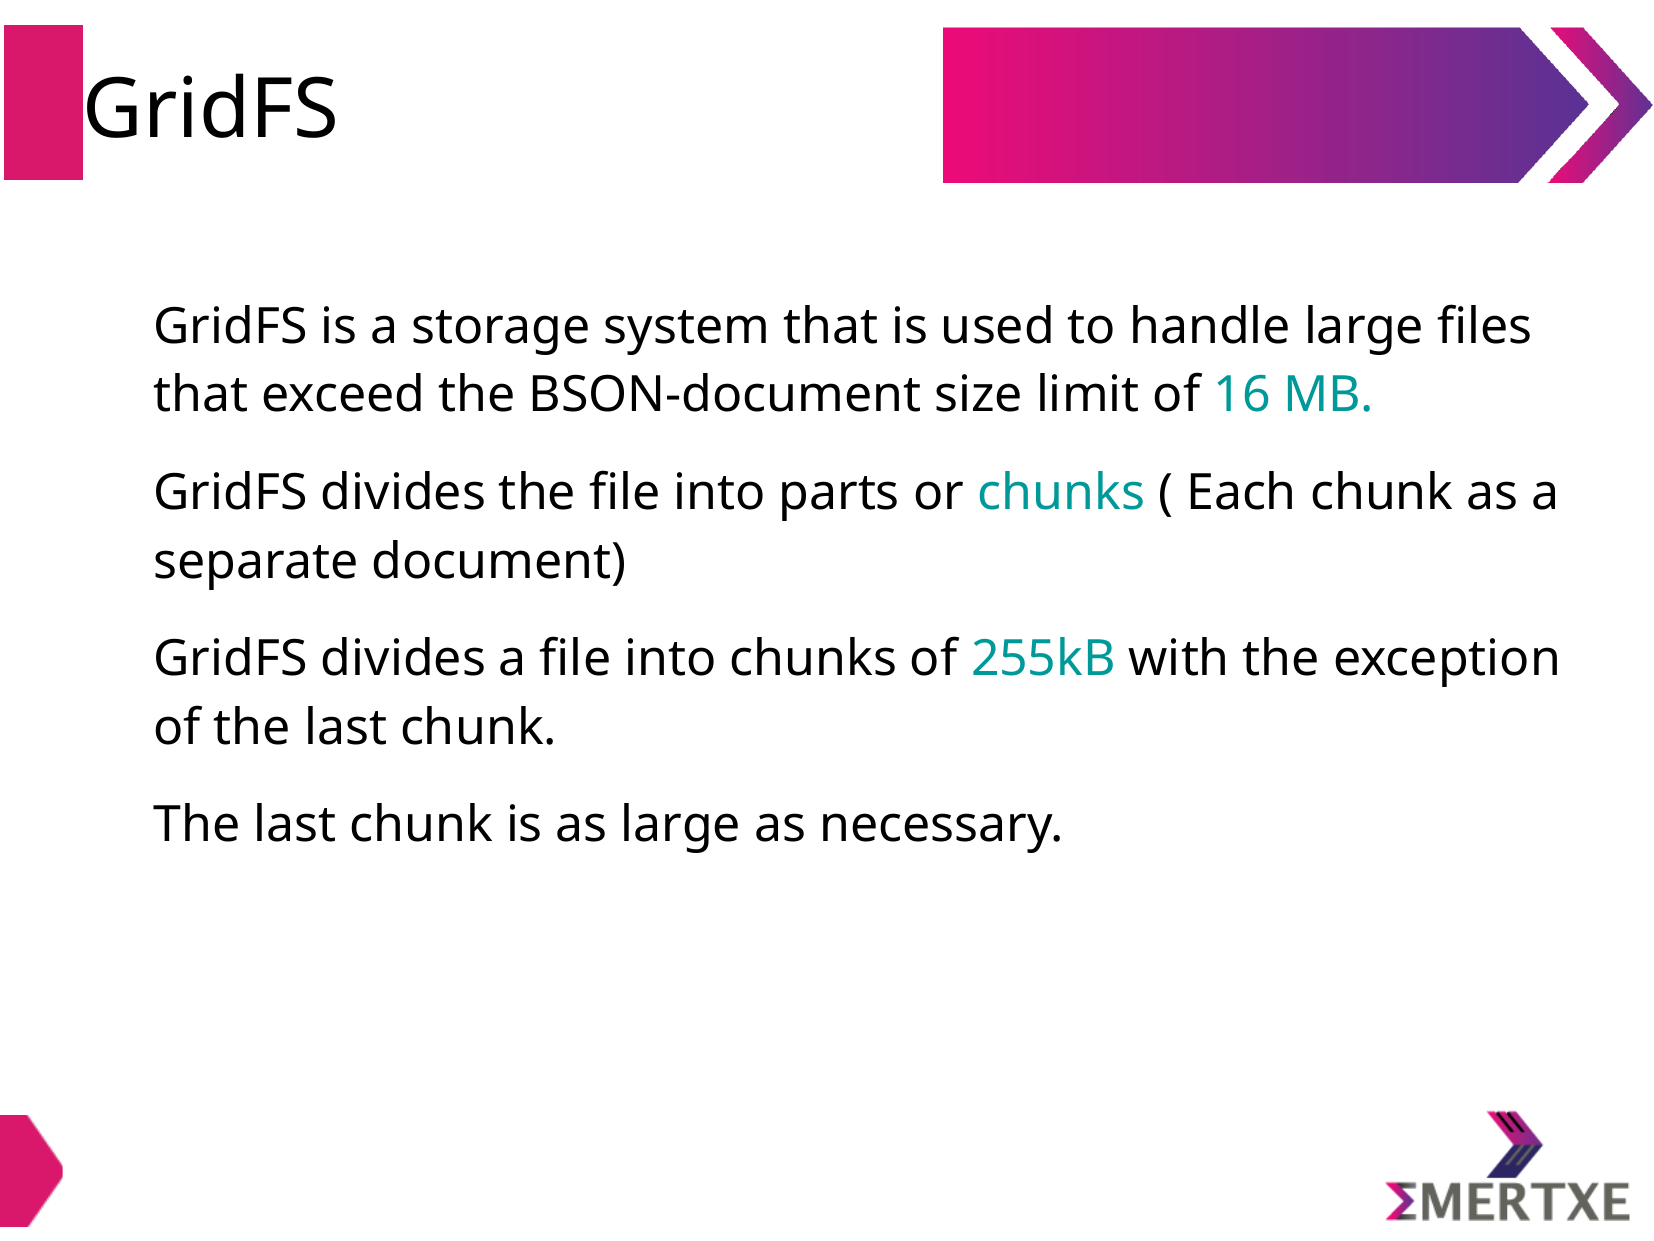

# GridFS
GridFS is a storage system that is used to handle large files that exceed the BSON-document size limit of 16 MB.
GridFS divides the file into parts or chunks ( Each chunk as a separate document)
GridFS divides a file into chunks of 255kB with the exception of the last chunk.
The last chunk is as large as necessary.